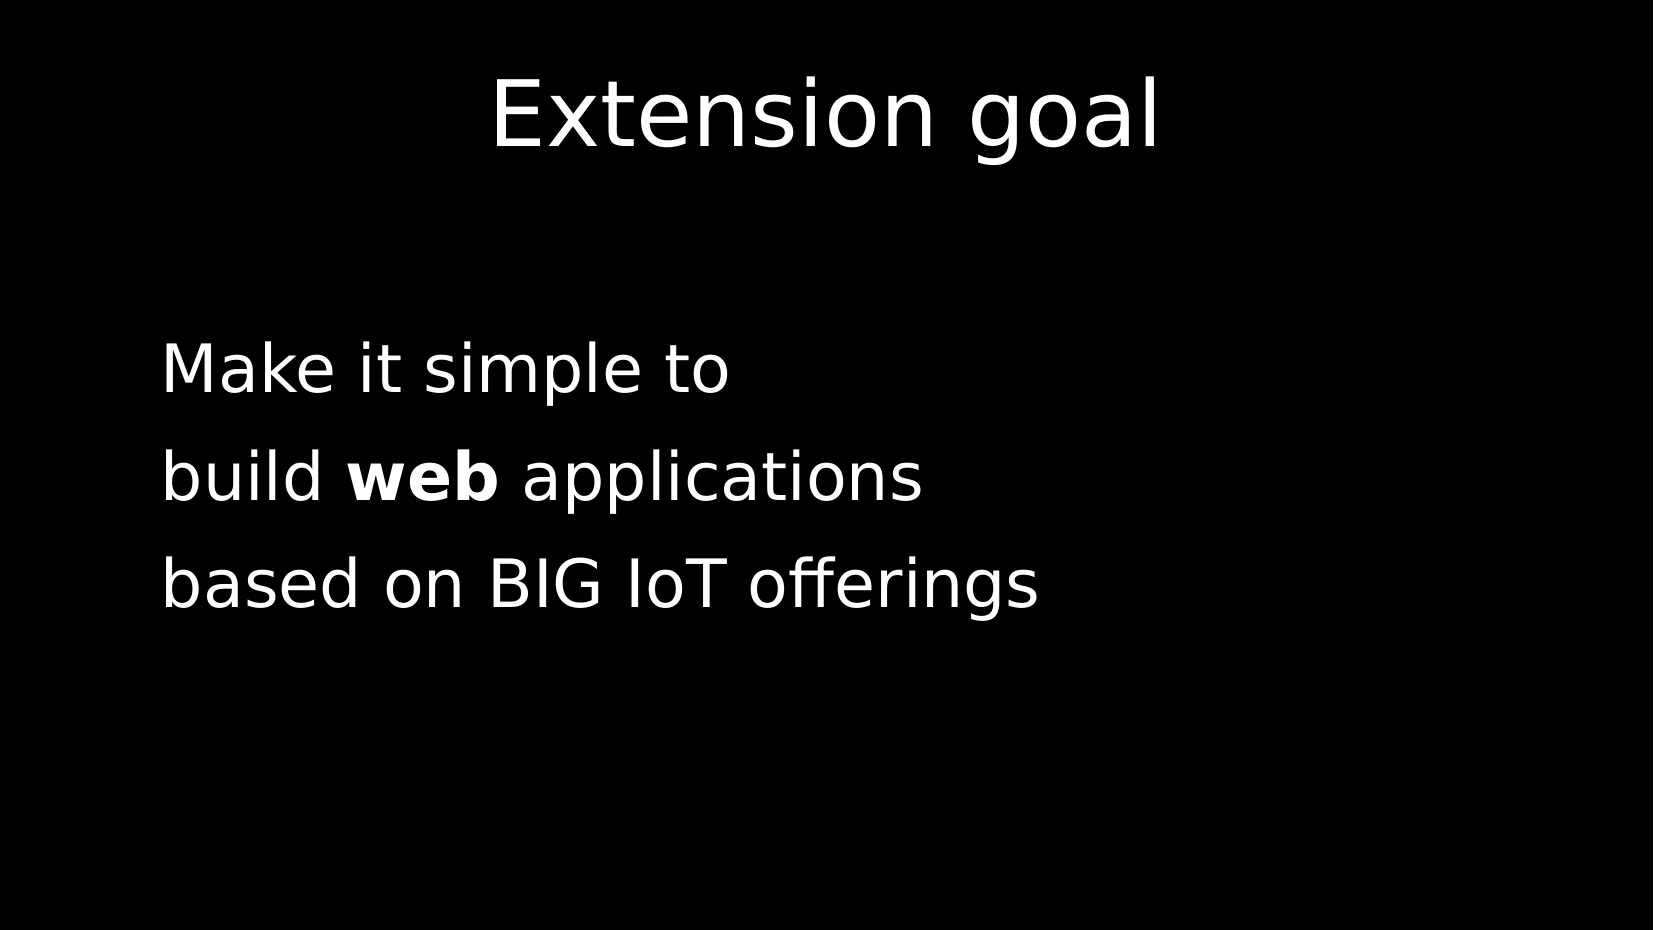

# Extension goal
Make it simple to
build web applications
based on BIG IoT offerings